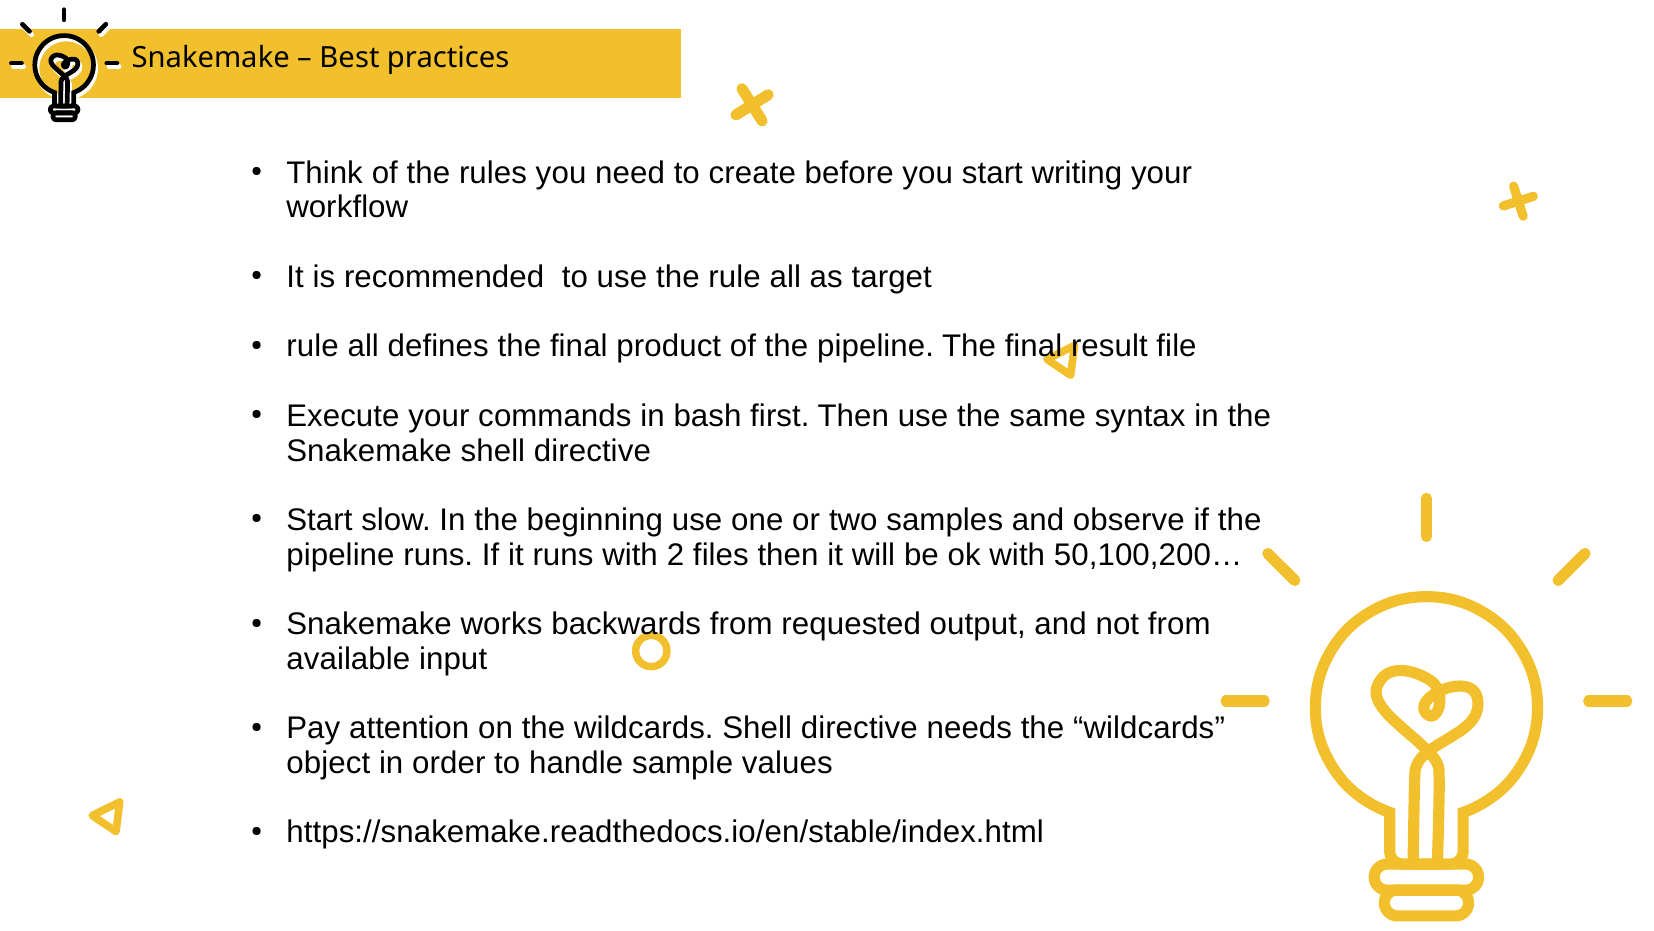

# Snakemake – Best practices
Think of the rules you need to create before you start writing your workflow
It is recommended to use the rule all as target
rule all defines the final product of the pipeline. The final result file
Execute your commands in bash first. Then use the same syntax in the Snakemake shell directive
Start slow. In the beginning use one or two samples and observe if the pipeline runs. If it runs with 2 files then it will be ok with 50,100,200…
Snakemake works backwards from requested output, and not from available input
Pay attention on the wildcards. Shell directive needs the “wildcards” object in order to handle sample values
https://snakemake.readthedocs.io/en/stable/index.html